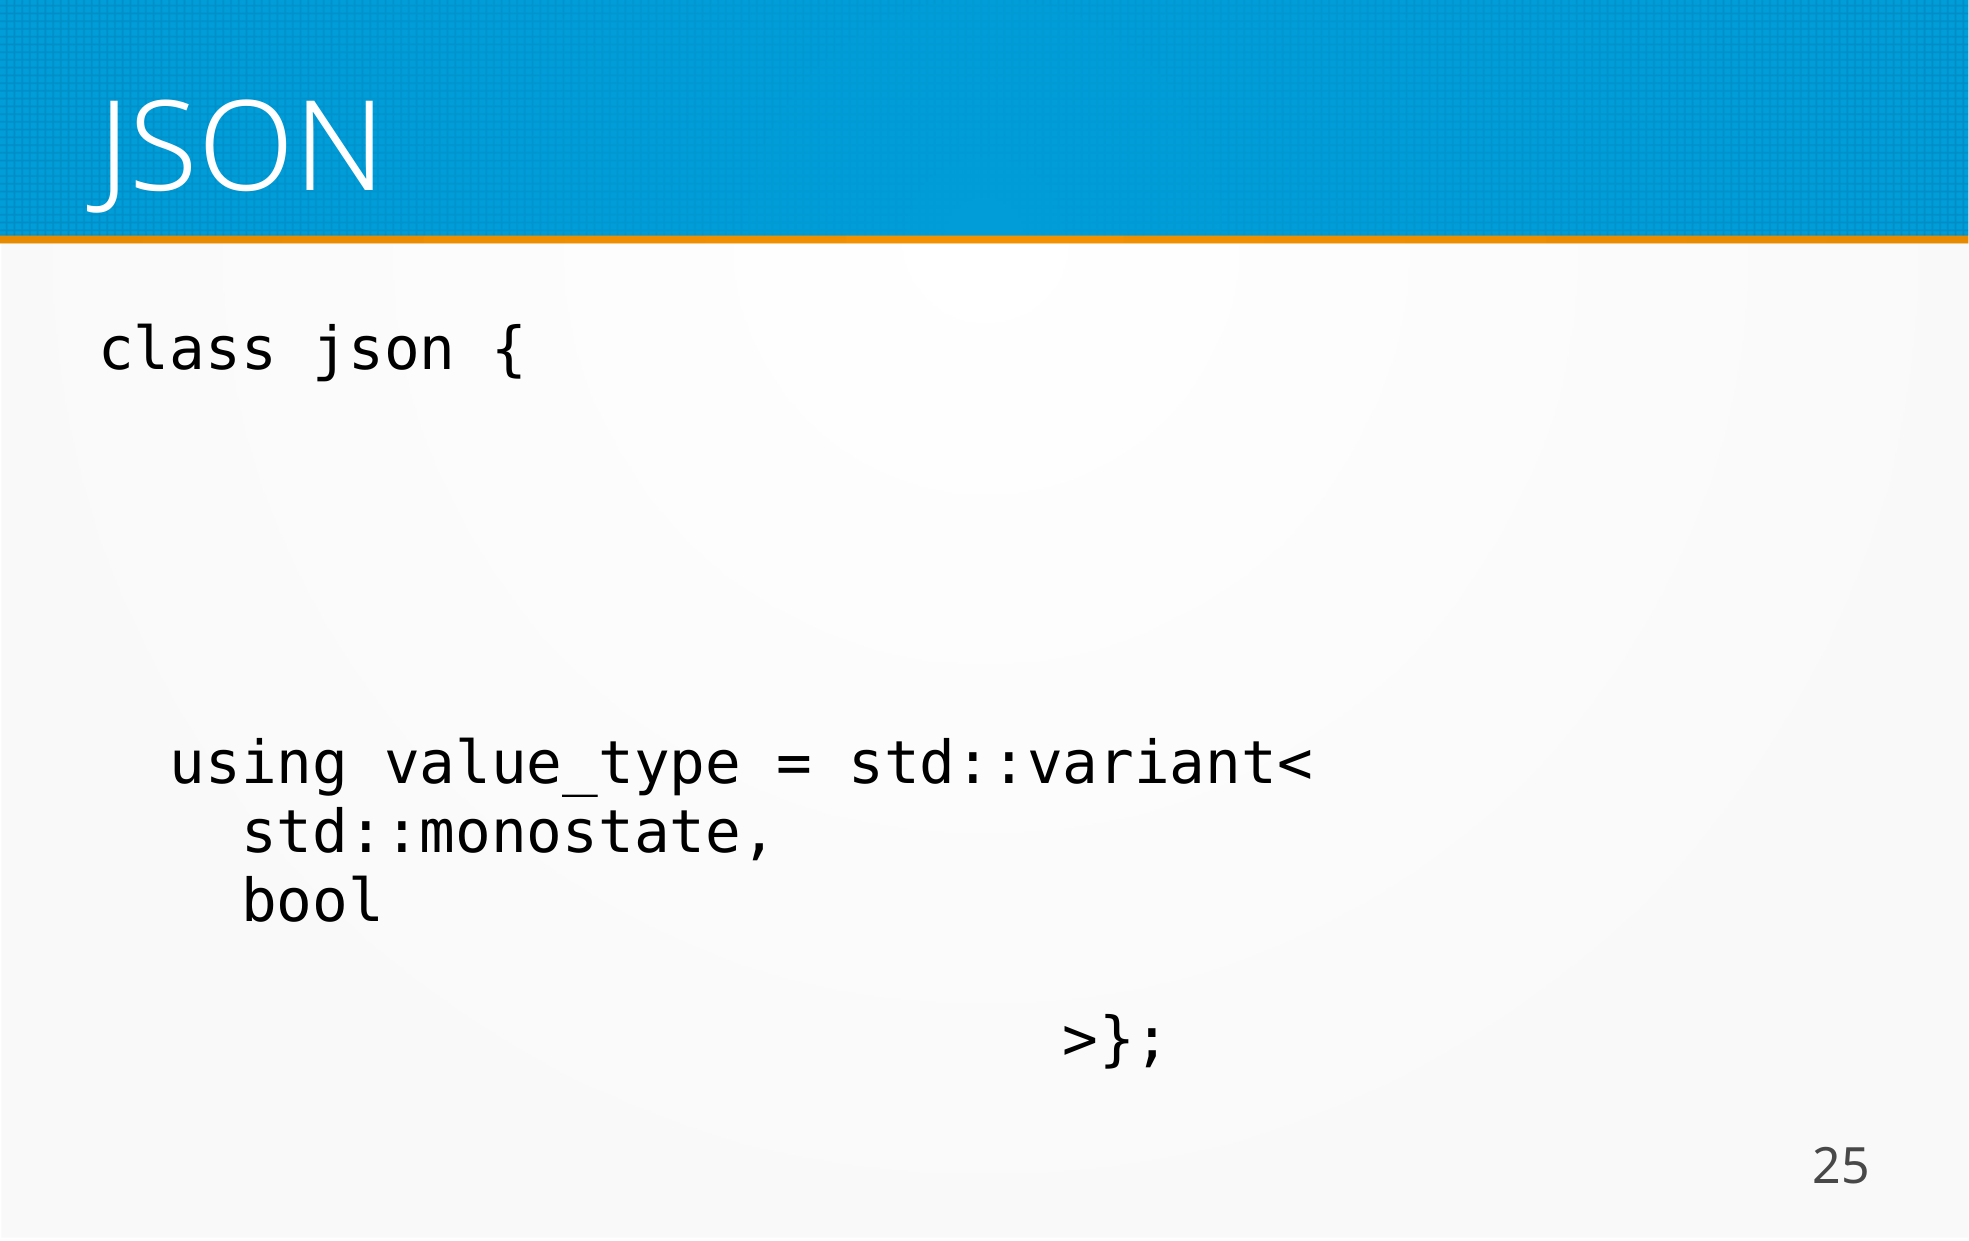

# JSON
class json {
 using value_type = std::variant<
 std::monostate,
 bool
 >};
25